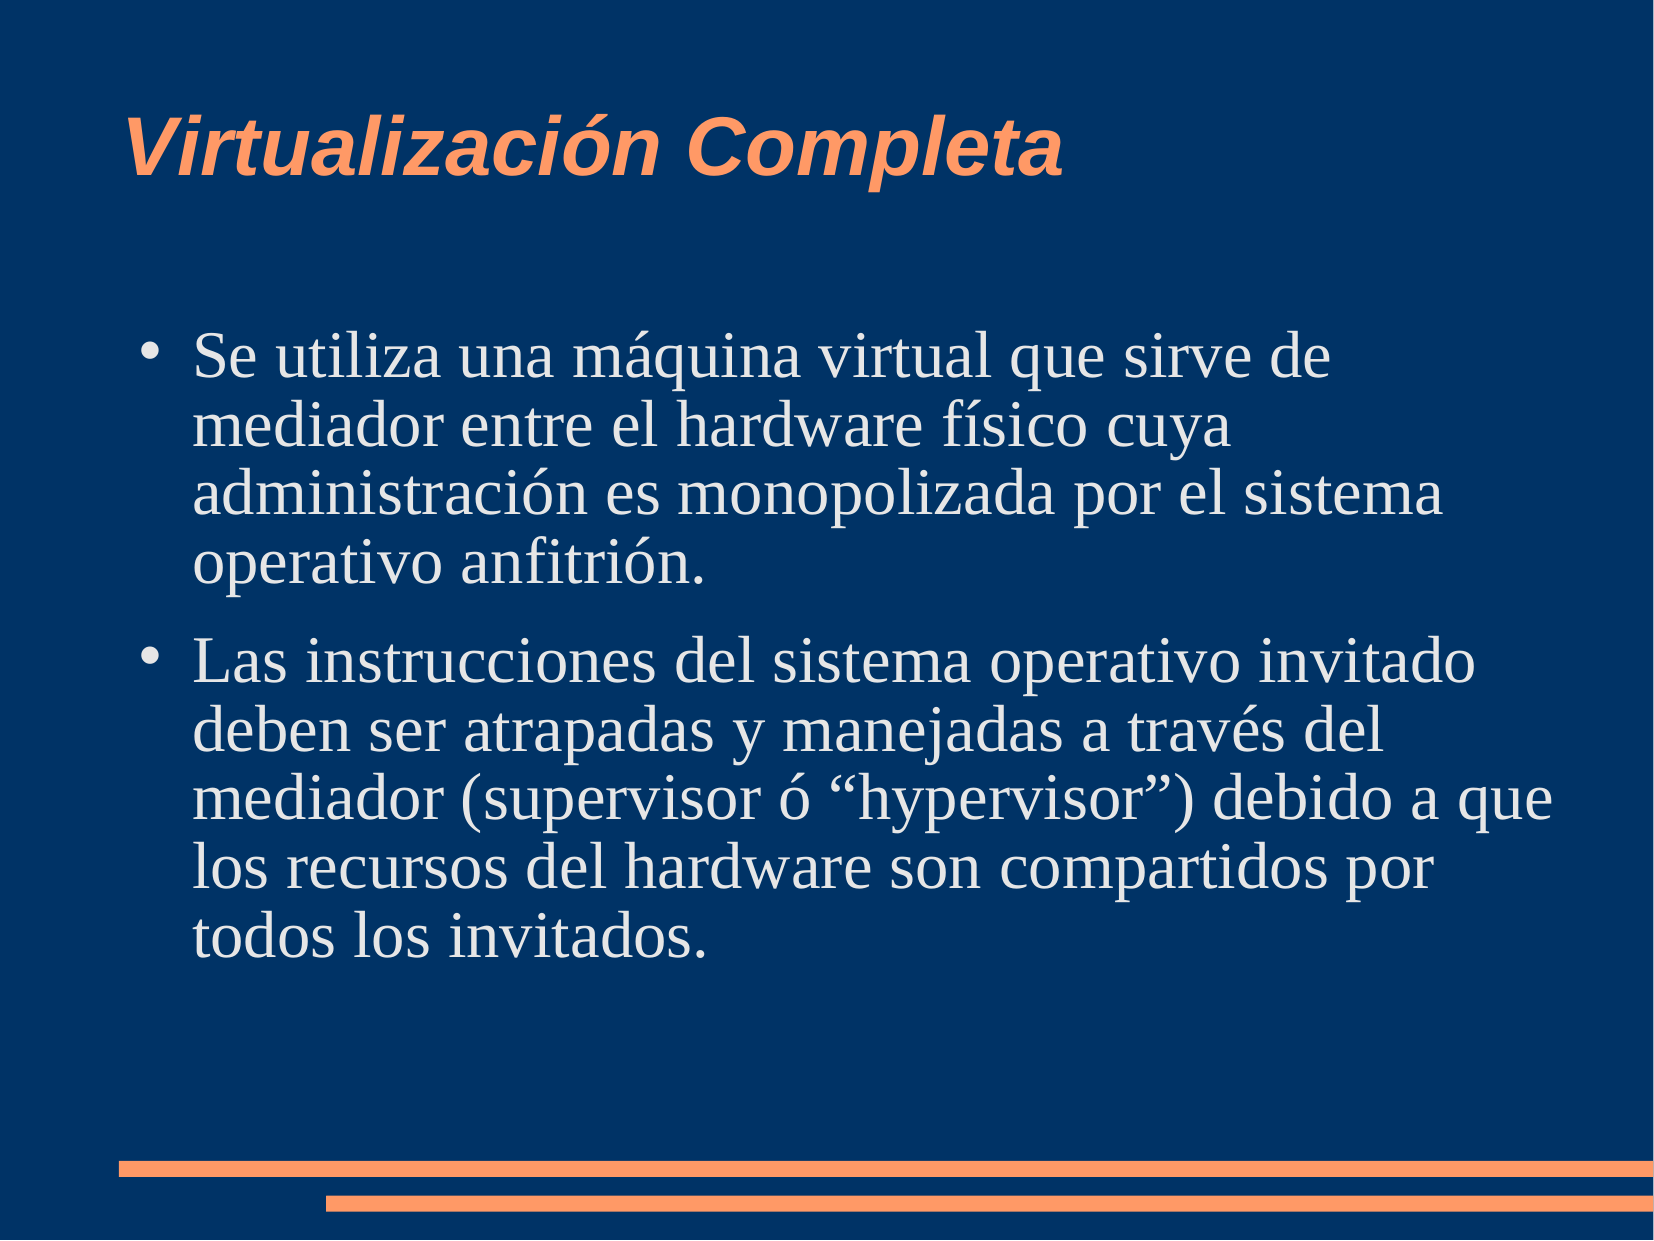

# Virtualización Completa
Se utiliza una máquina virtual que sirve de mediador entre el hardware físico cuya administración es monopolizada por el sistema operativo anfitrión.
Las instrucciones del sistema operativo invitado deben ser atrapadas y manejadas a través del mediador (supervisor ó “hypervisor”) debido a que los recursos del hardware son compartidos por todos los invitados.